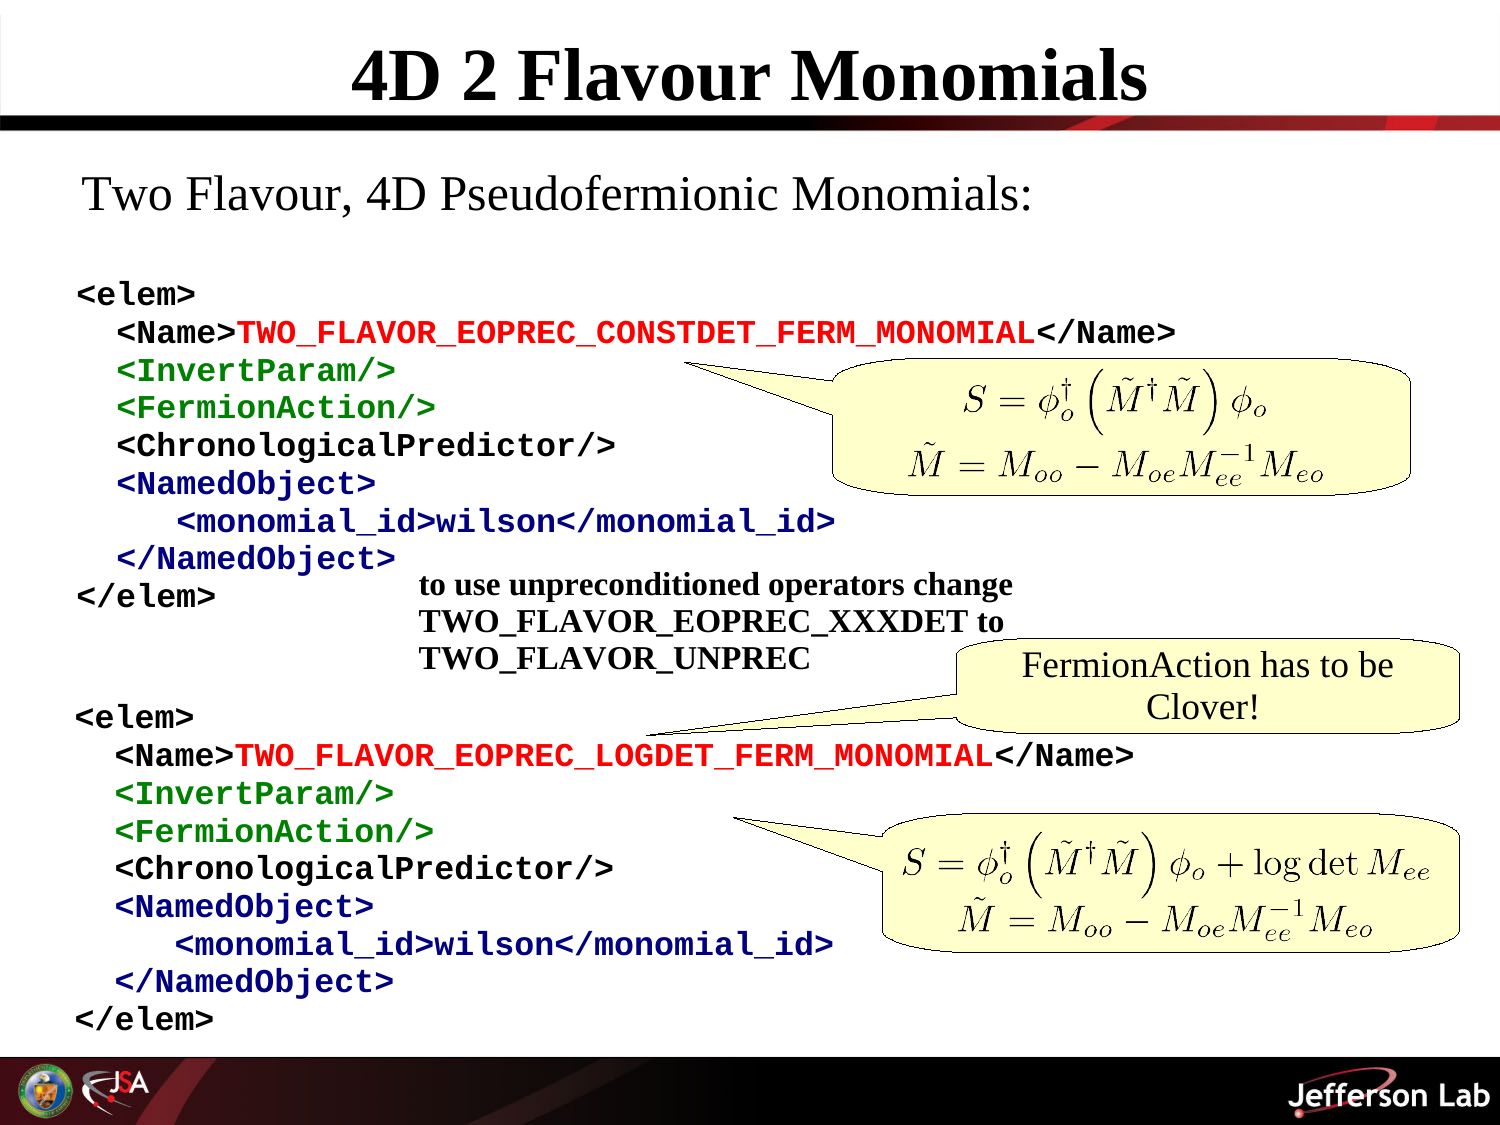

# 4D 2 Flavour Monomials
Two Flavour, 4D Pseudofermionic Monomials:
<elem>
 <Name>TWO_FLAVOR_EOPREC_CONSTDET_FERM_MONOMIAL</Name>
 <InvertParam/>
 <FermionAction/>
 <ChronologicalPredictor/>
 <NamedObject>
 <monomial_id>wilson</monomial_id>
 </NamedObject>
</elem>
to use unpreconditioned operators change TWO_FLAVOR_EOPREC_XXXDET to
TWO_FLAVOR_UNPREC
FermionAction has to be Clover!
<elem>
 <Name>TWO_FLAVOR_EOPREC_LOGDET_FERM_MONOMIAL</Name>
 <InvertParam/>
 <FermionAction/>
 <ChronologicalPredictor/>
 <NamedObject>
 <monomial_id>wilson</monomial_id>
 </NamedObject>
</elem>